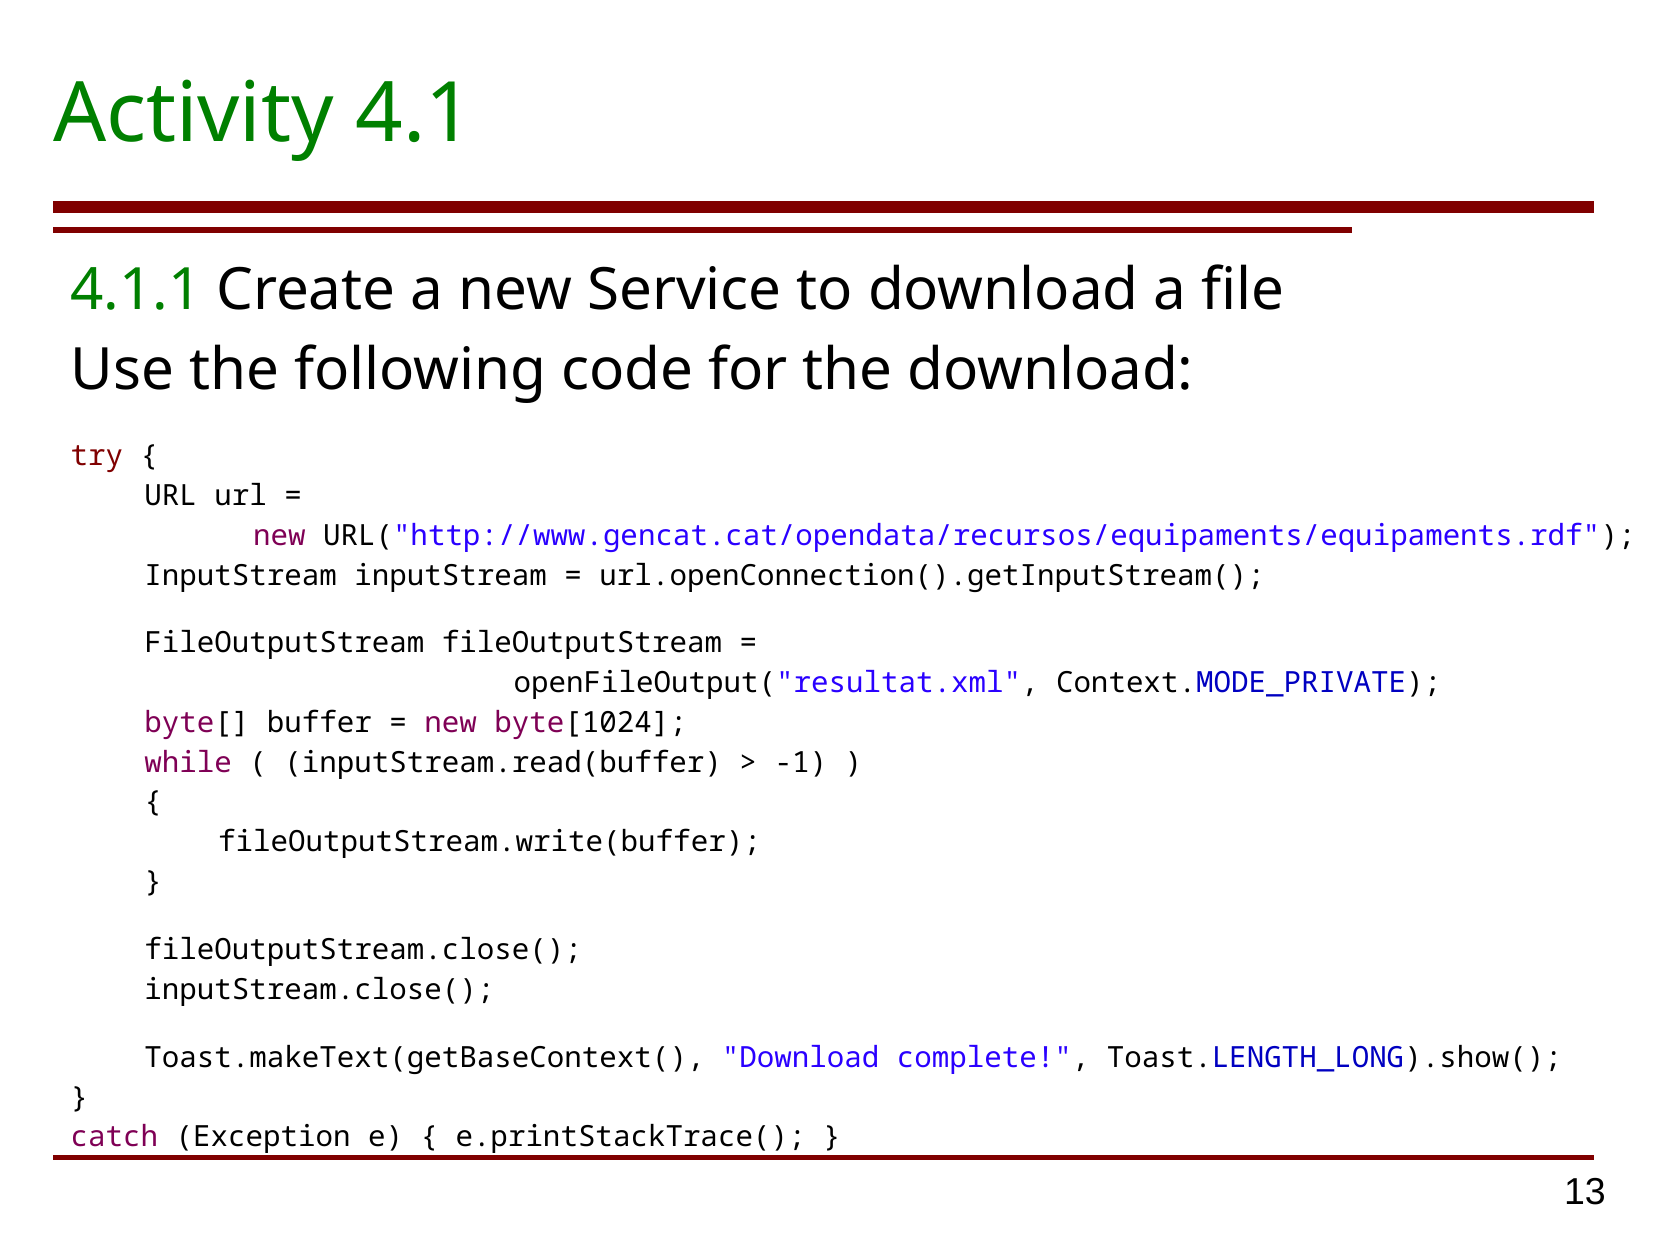

# Activity 4.1
4.1.1 Create a new Service to download a file
Use the following code for the download:
try {
	URL url =
		 new URL("http://www.gencat.cat/opendata/recursos/equipaments/equipaments.rdf");
	InputStream inputStream = url.openConnection().getInputStream();
	FileOutputStream fileOutputStream =
						openFileOutput("resultat.xml", Context.MODE_PRIVATE);
	byte[] buffer = new byte[1024];
	while ( (inputStream.read(buffer) > -1) )
	{
		fileOutputStream.write(buffer);
	}
	fileOutputStream.close();
	inputStream.close();
	Toast.makeText(getBaseContext(), "Download complete!", Toast.LENGTH_LONG).show();
}
catch (Exception e) { e.printStackTrace(); }